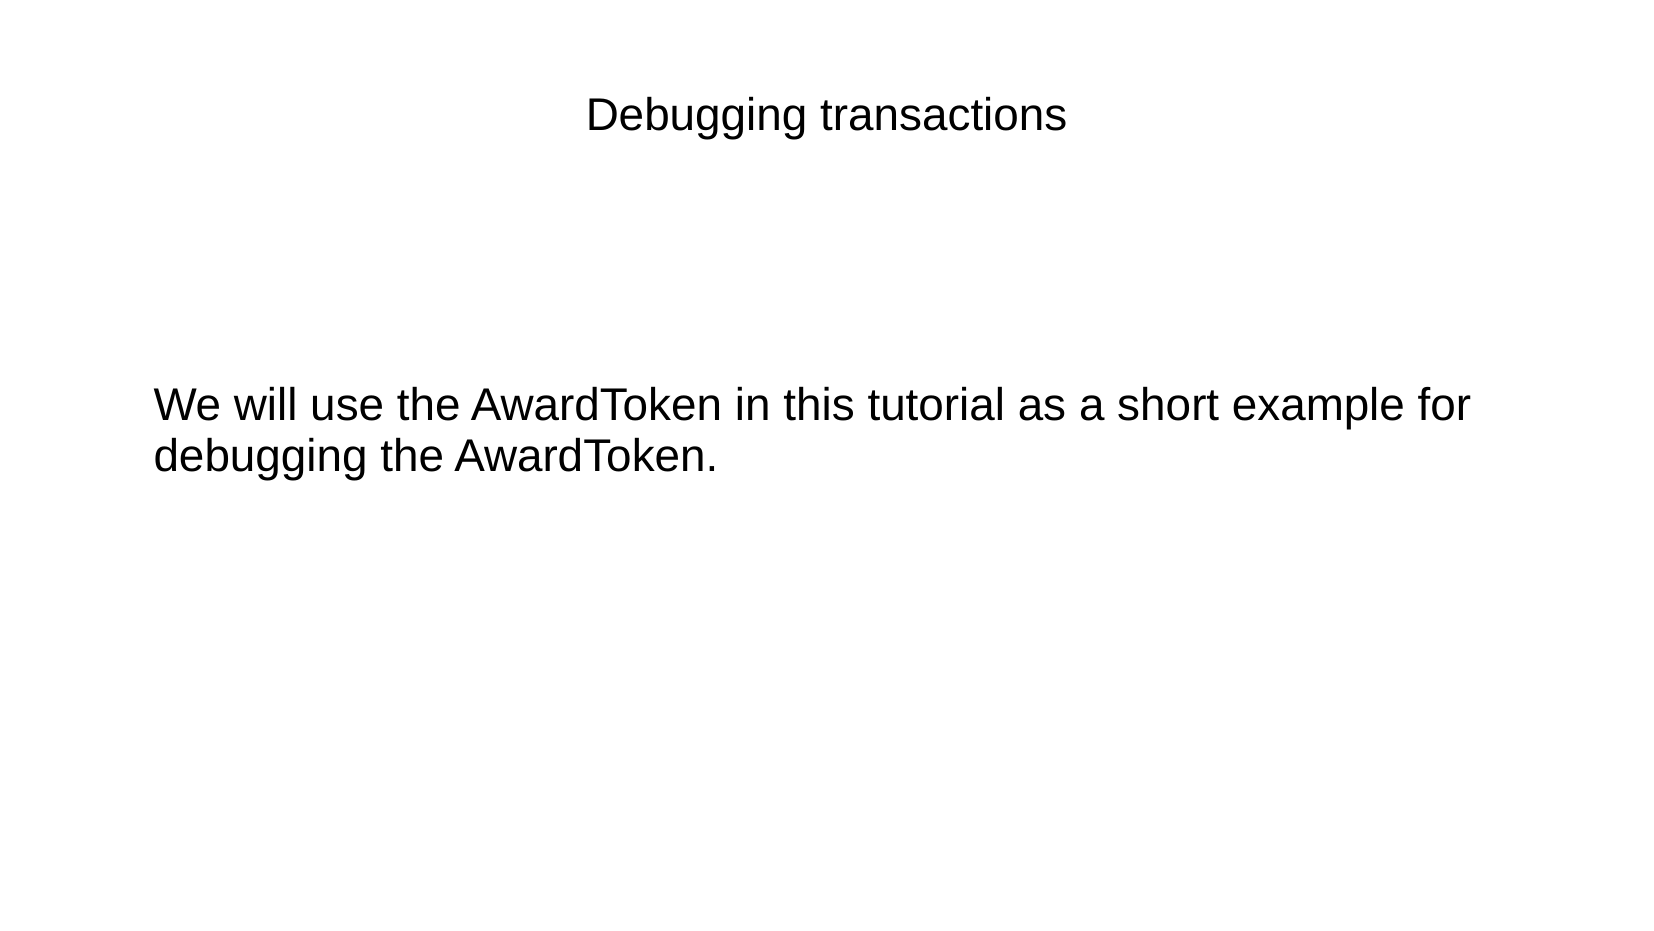

# Debugging transactions
We will use the AwardToken in this tutorial as a short example for debugging the AwardToken.